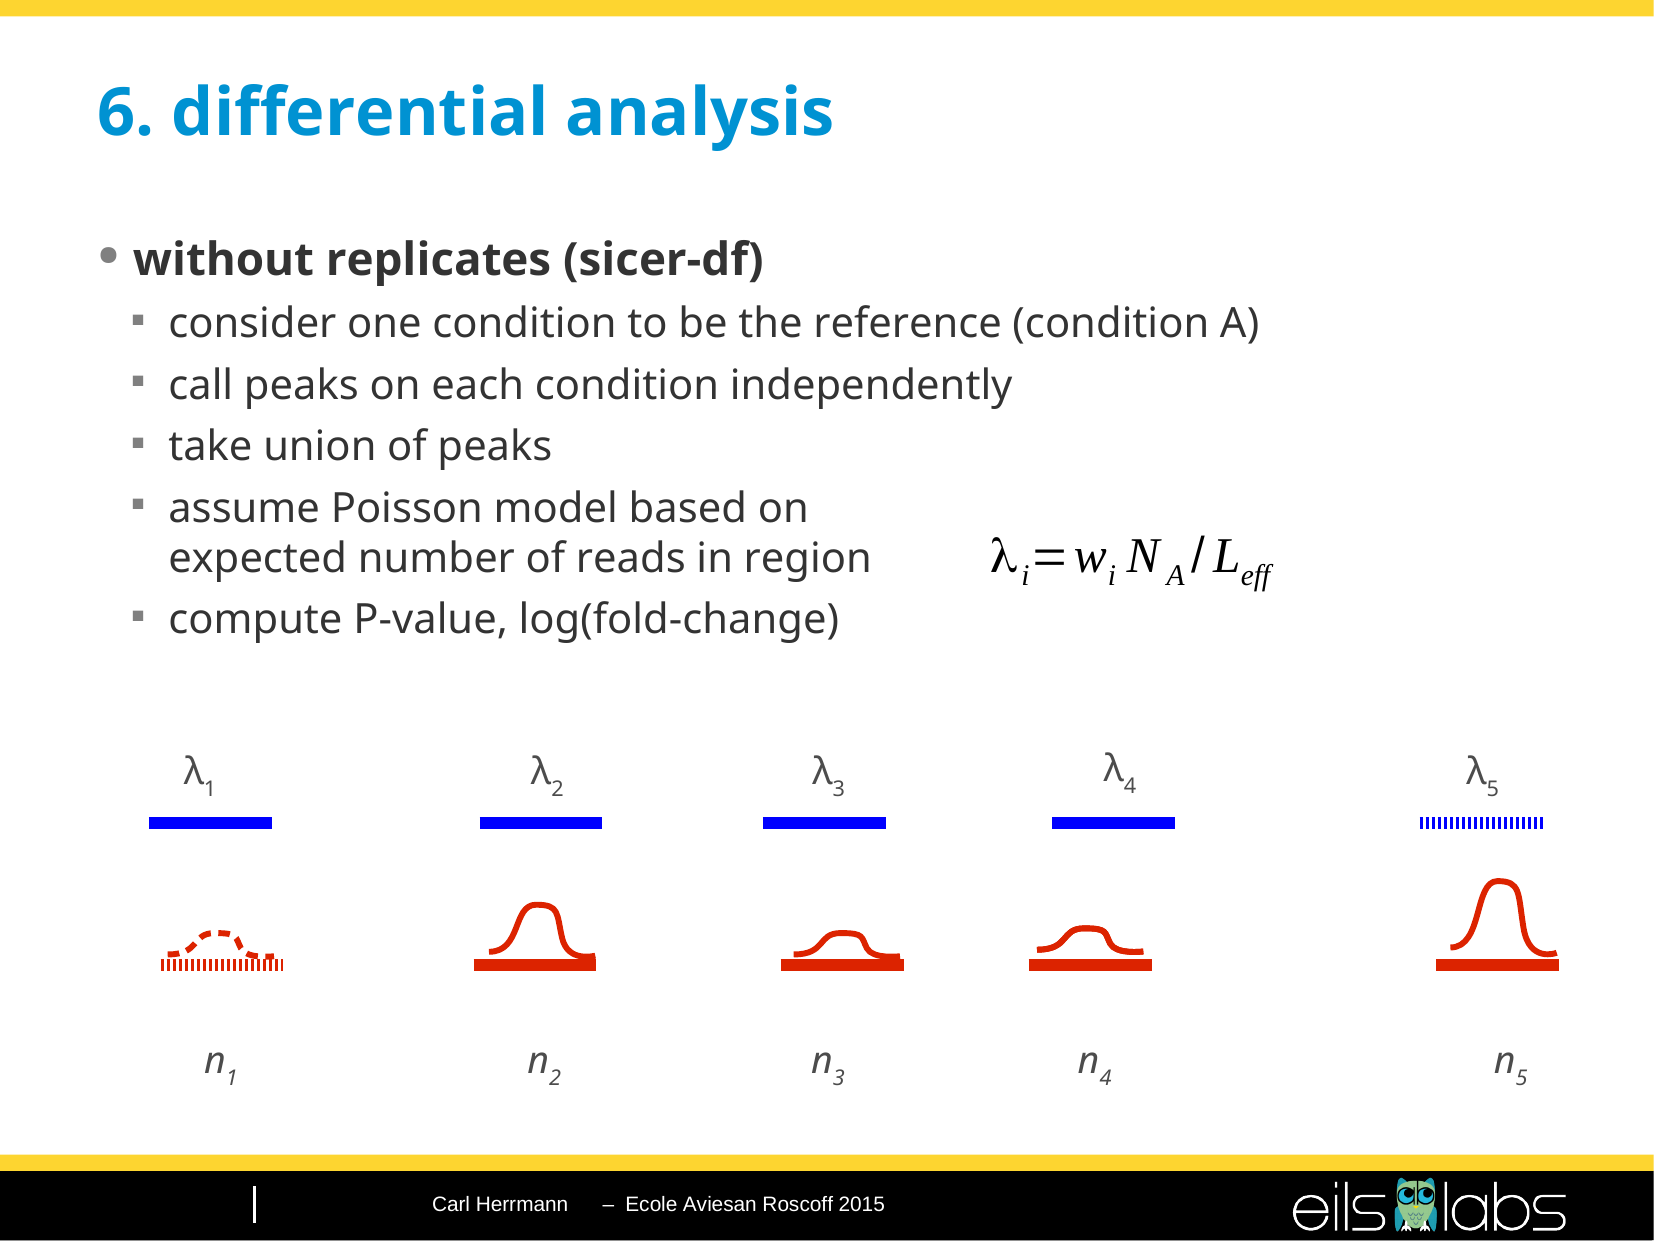

# 6. differential analysis
without replicates (sicer-df)
consider one condition to be the reference (condition A)
call peaks on each condition independently
take union of peaks
assume Poisson model based on
expected number of reads in region
compute P-value, log(fold-change)
λ4
λ1
λ2
λ3
λ5
n1
n2
n3
n4
n5